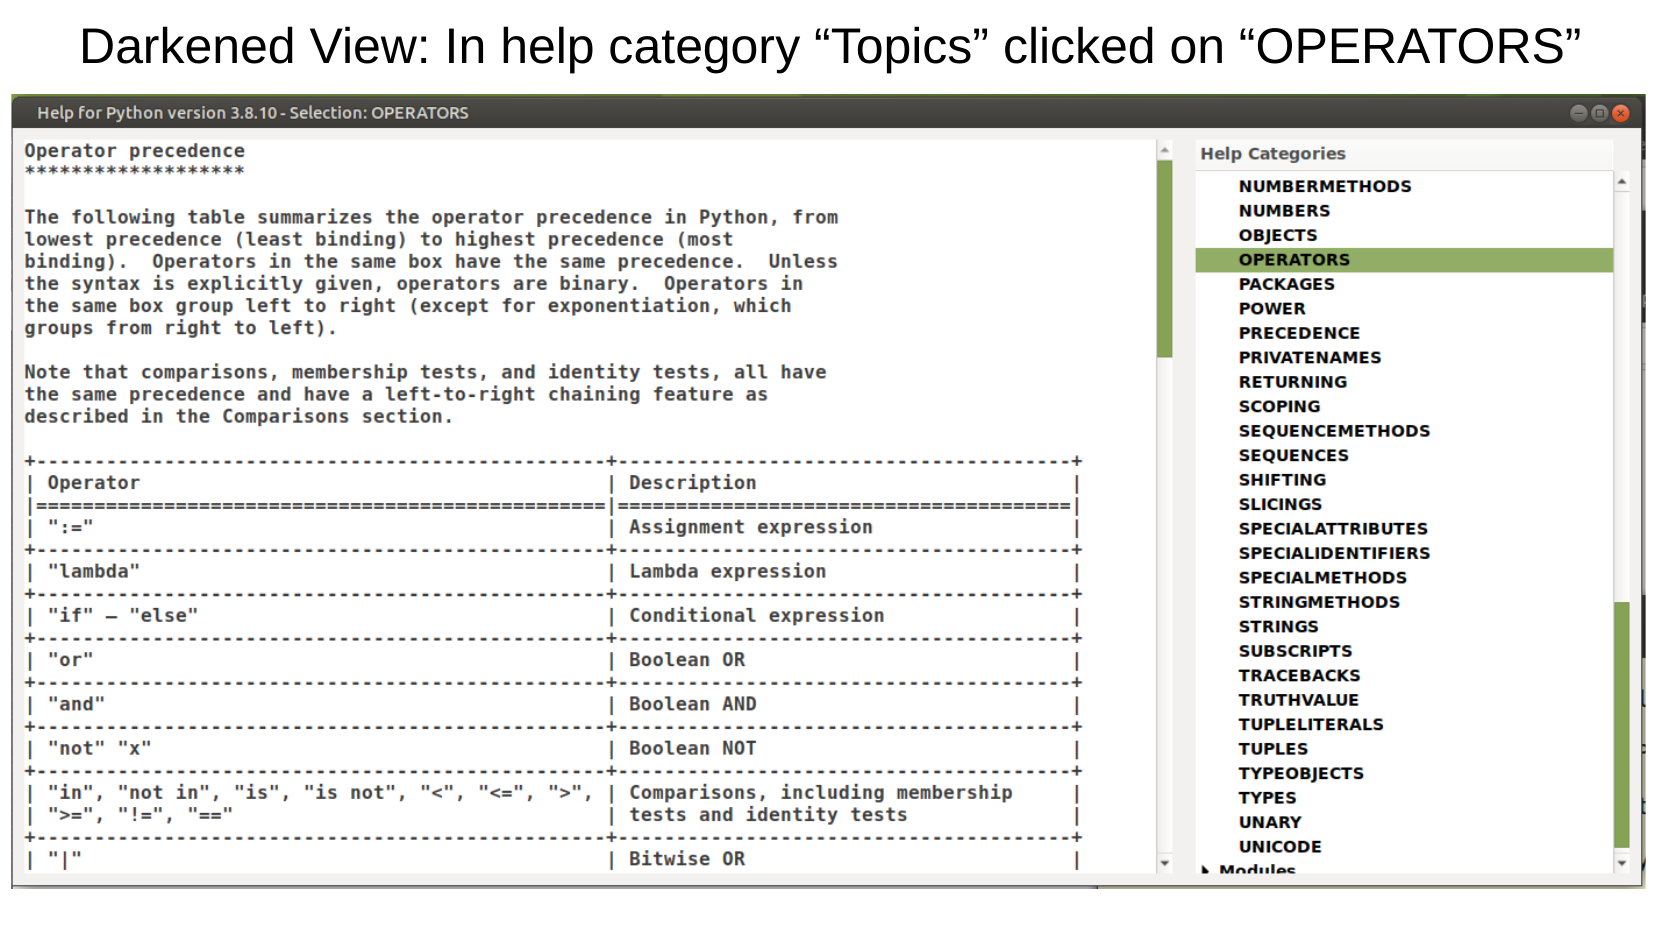

# Darkened View: In help category “Topics” clicked on “OPERATORS”